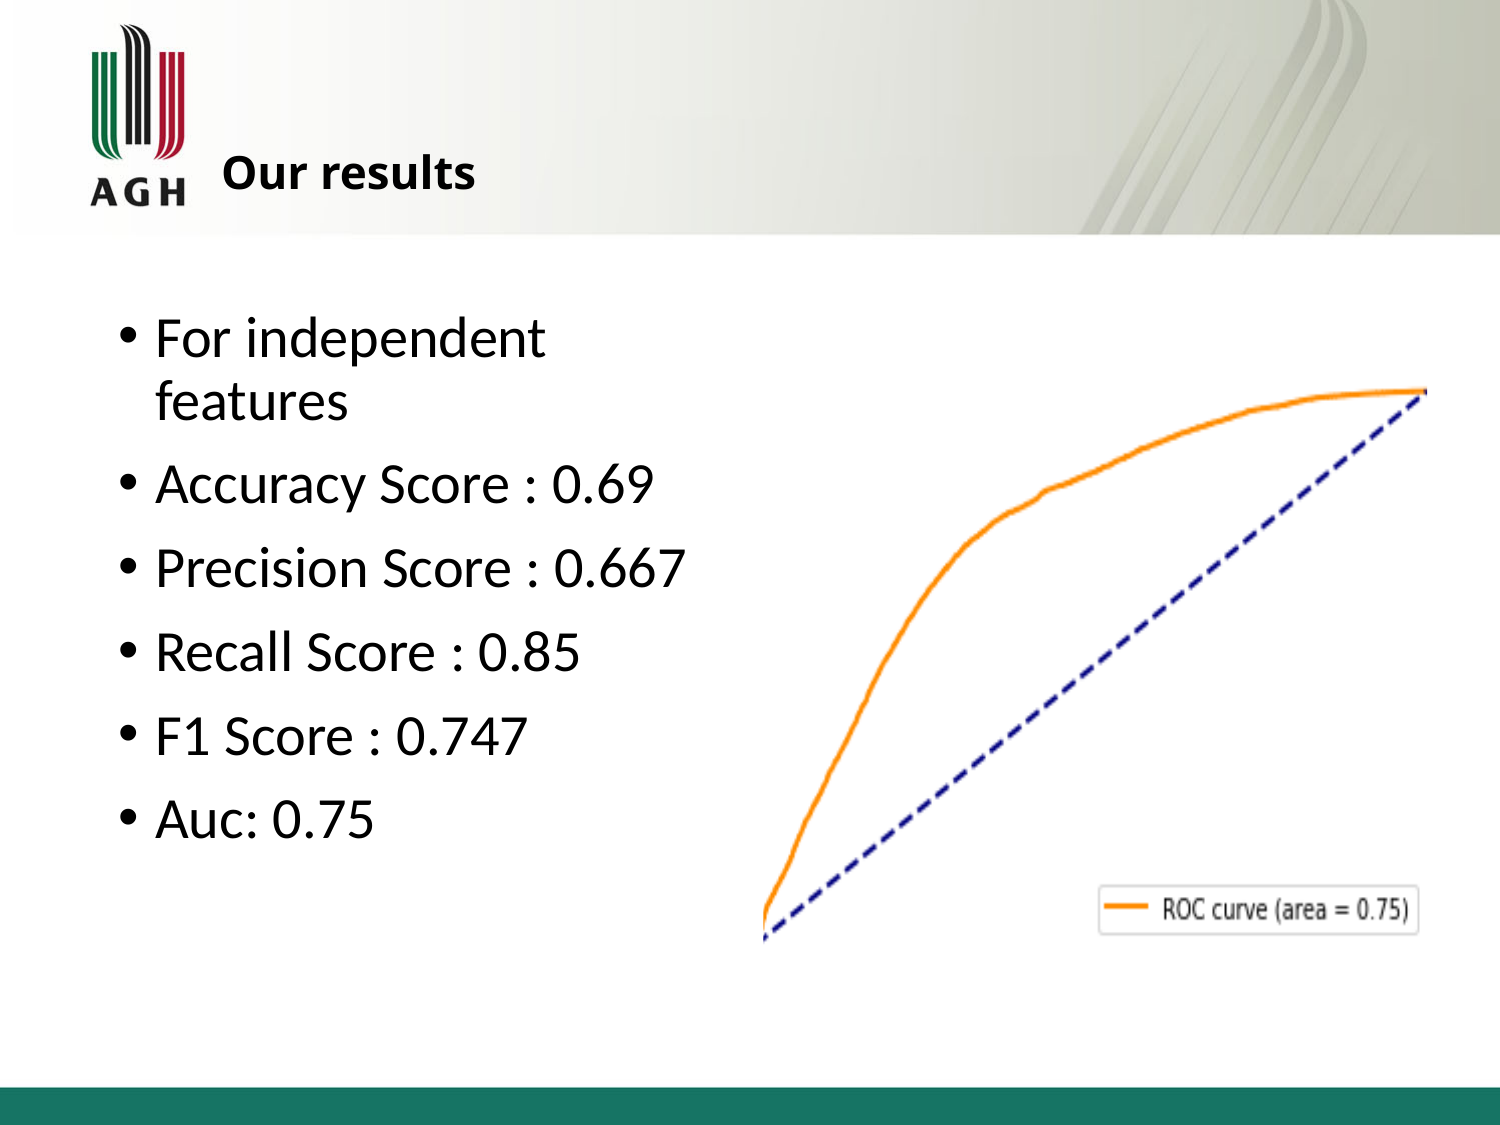

Our results
For independent features
Accuracy Score : 0.69
Precision Score : 0.667
Recall Score : 0.85
F1 Score : 0.747
Auc: 0.75